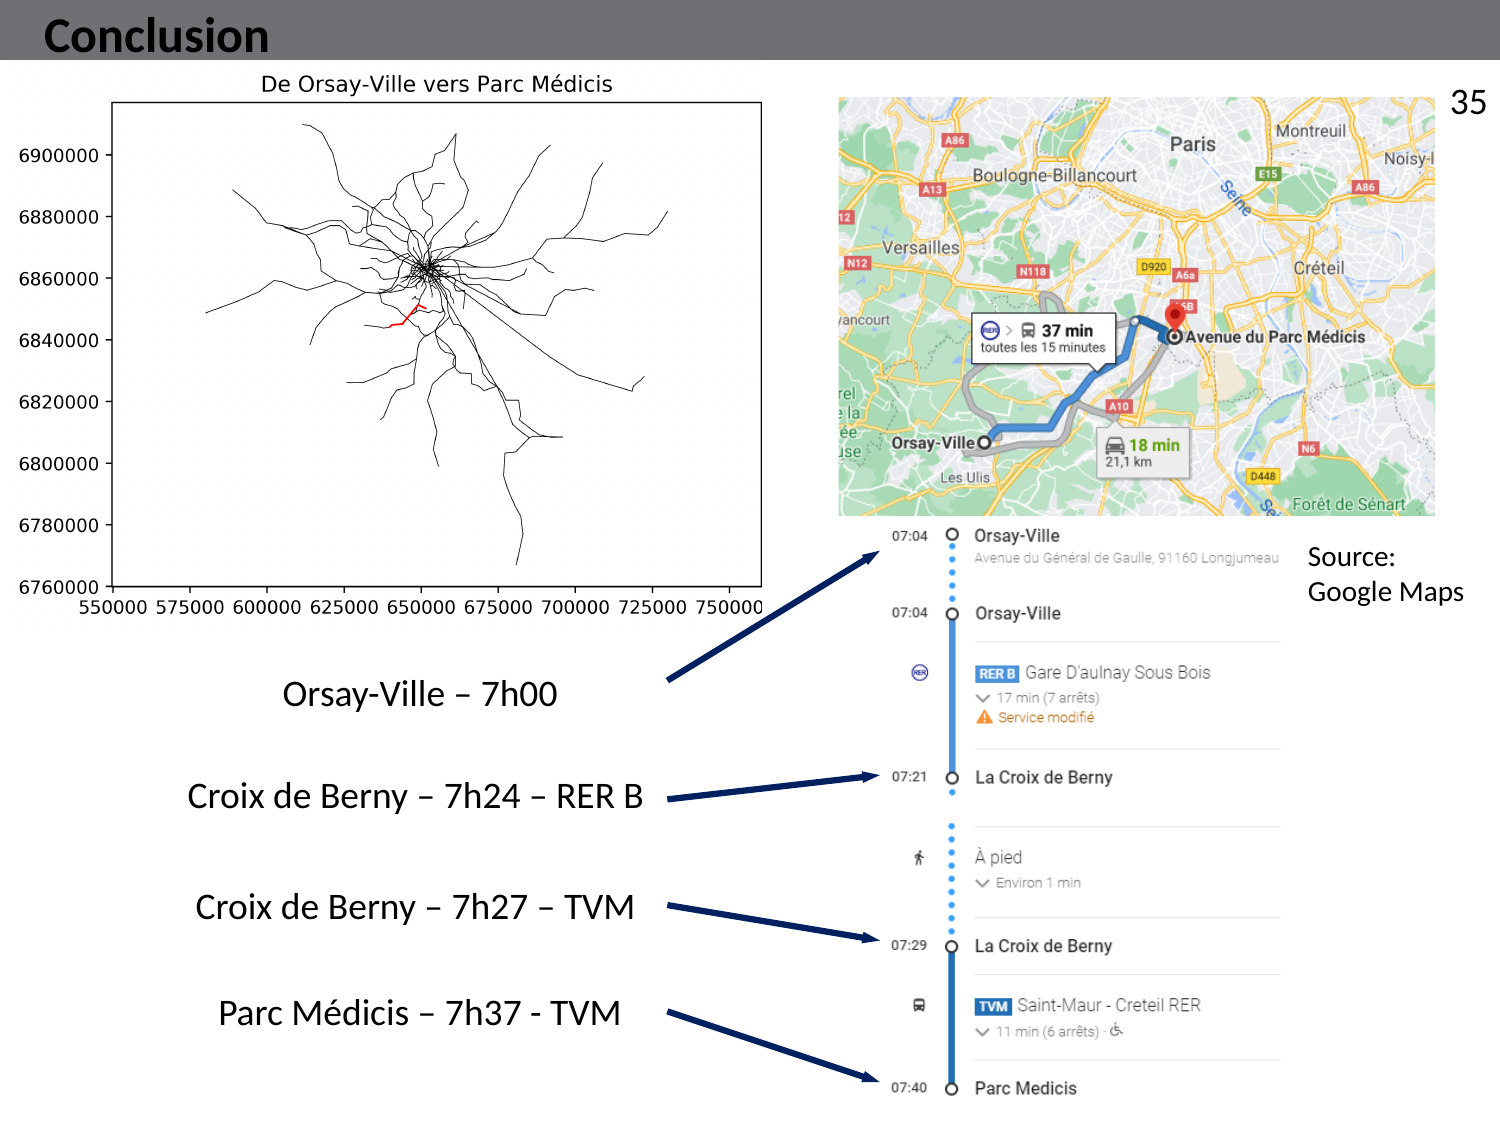

Conclusion
35
Source: Google Maps
Orsay-Ville – 7h00
Croix de Berny – 7h24 – RER B
Croix de Berny – 7h27 – TVM
Parc Médicis – 7h37 - TVM